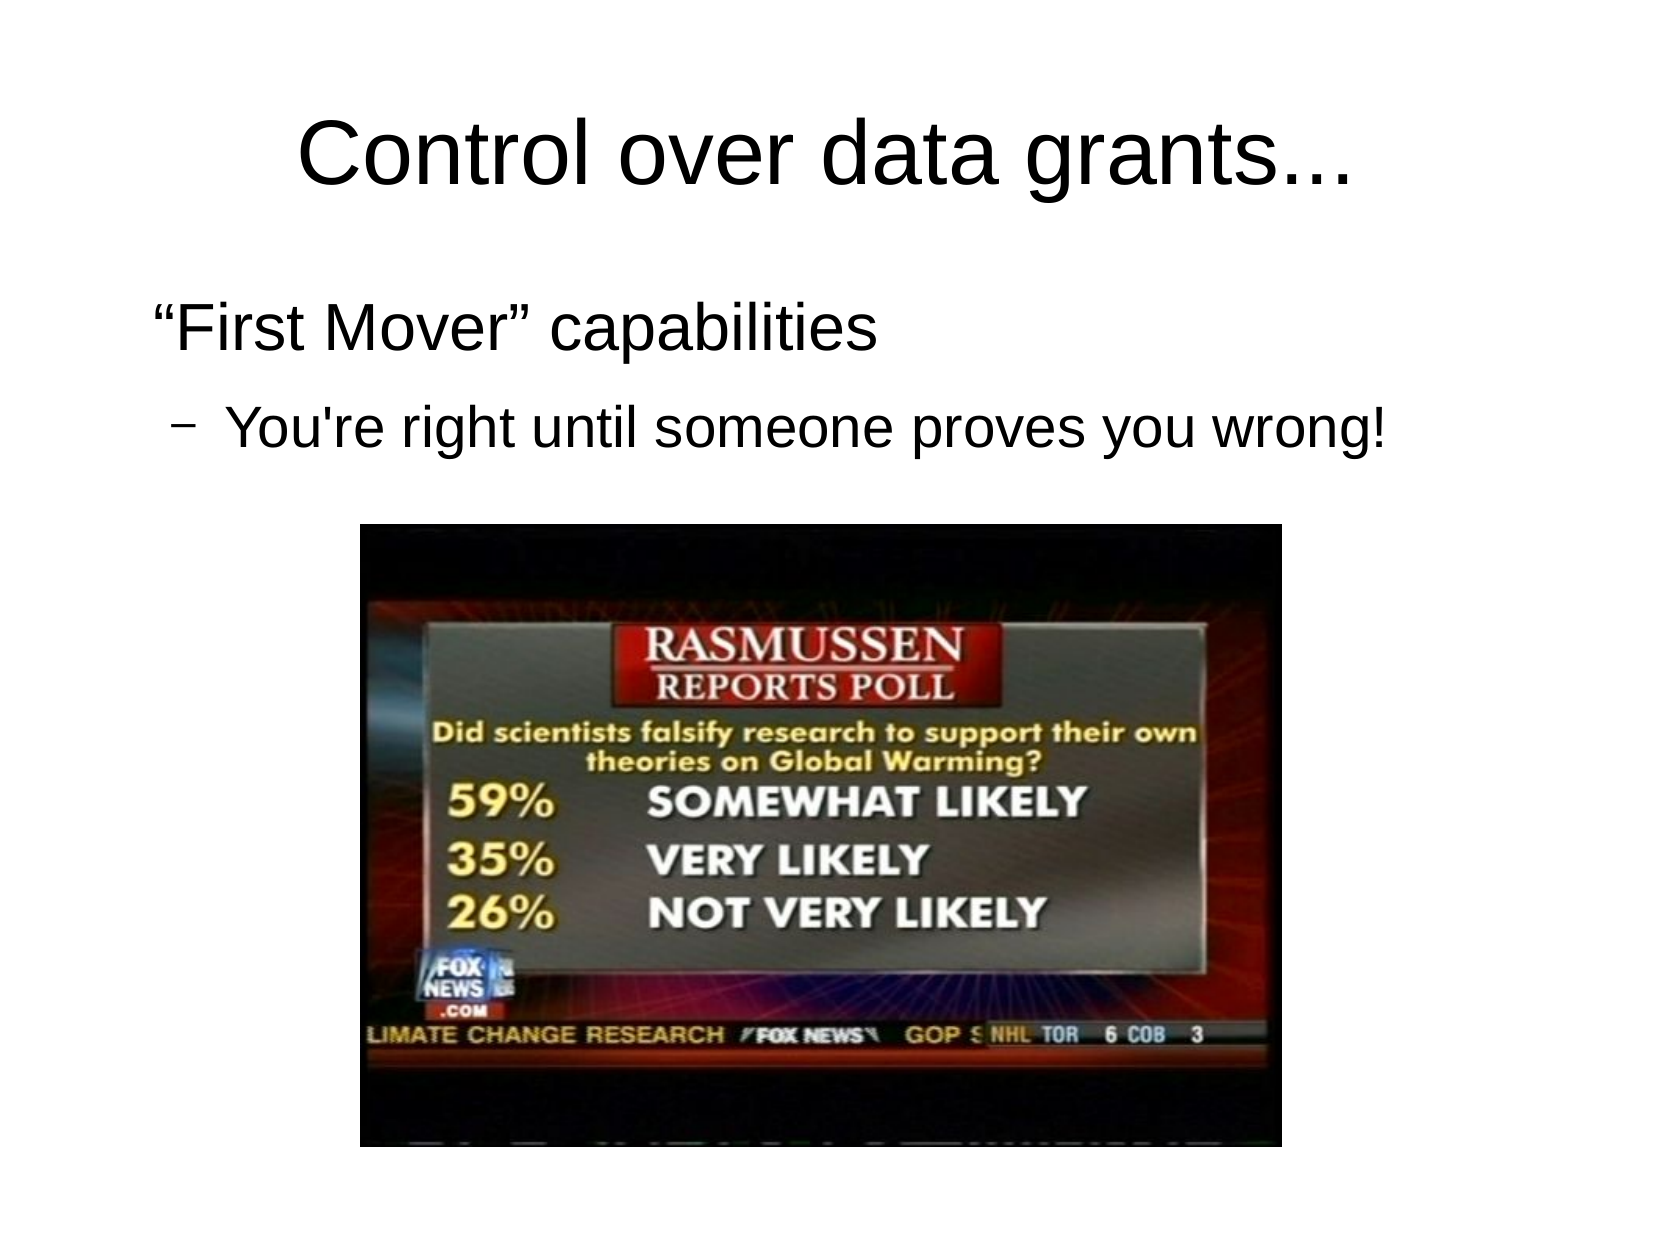

# Control over data grants...
“First Mover” capabilities
You're right until someone proves you wrong!